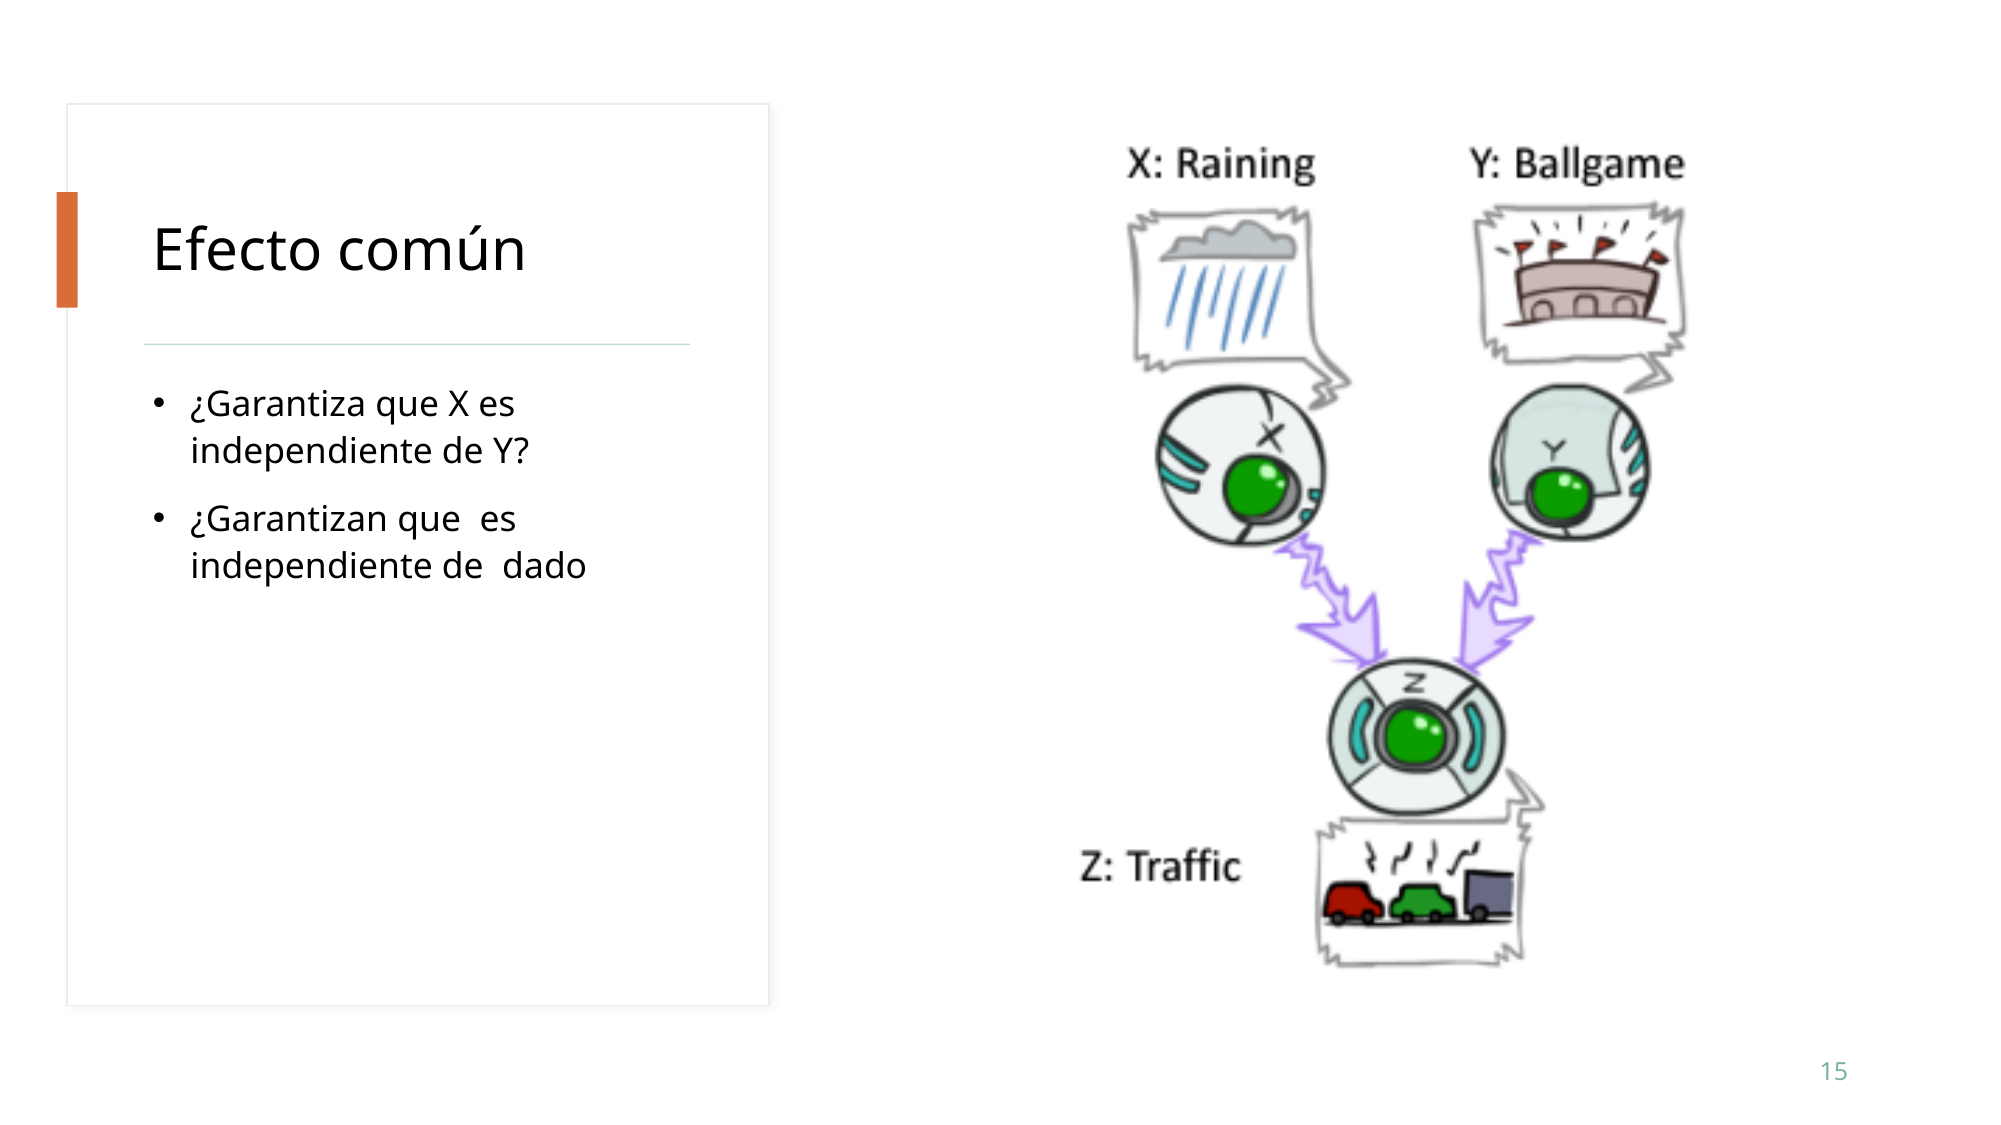

# Efecto común
¿Garantiza que X es independiente de Y?
¿Garantizan que es independiente de dado